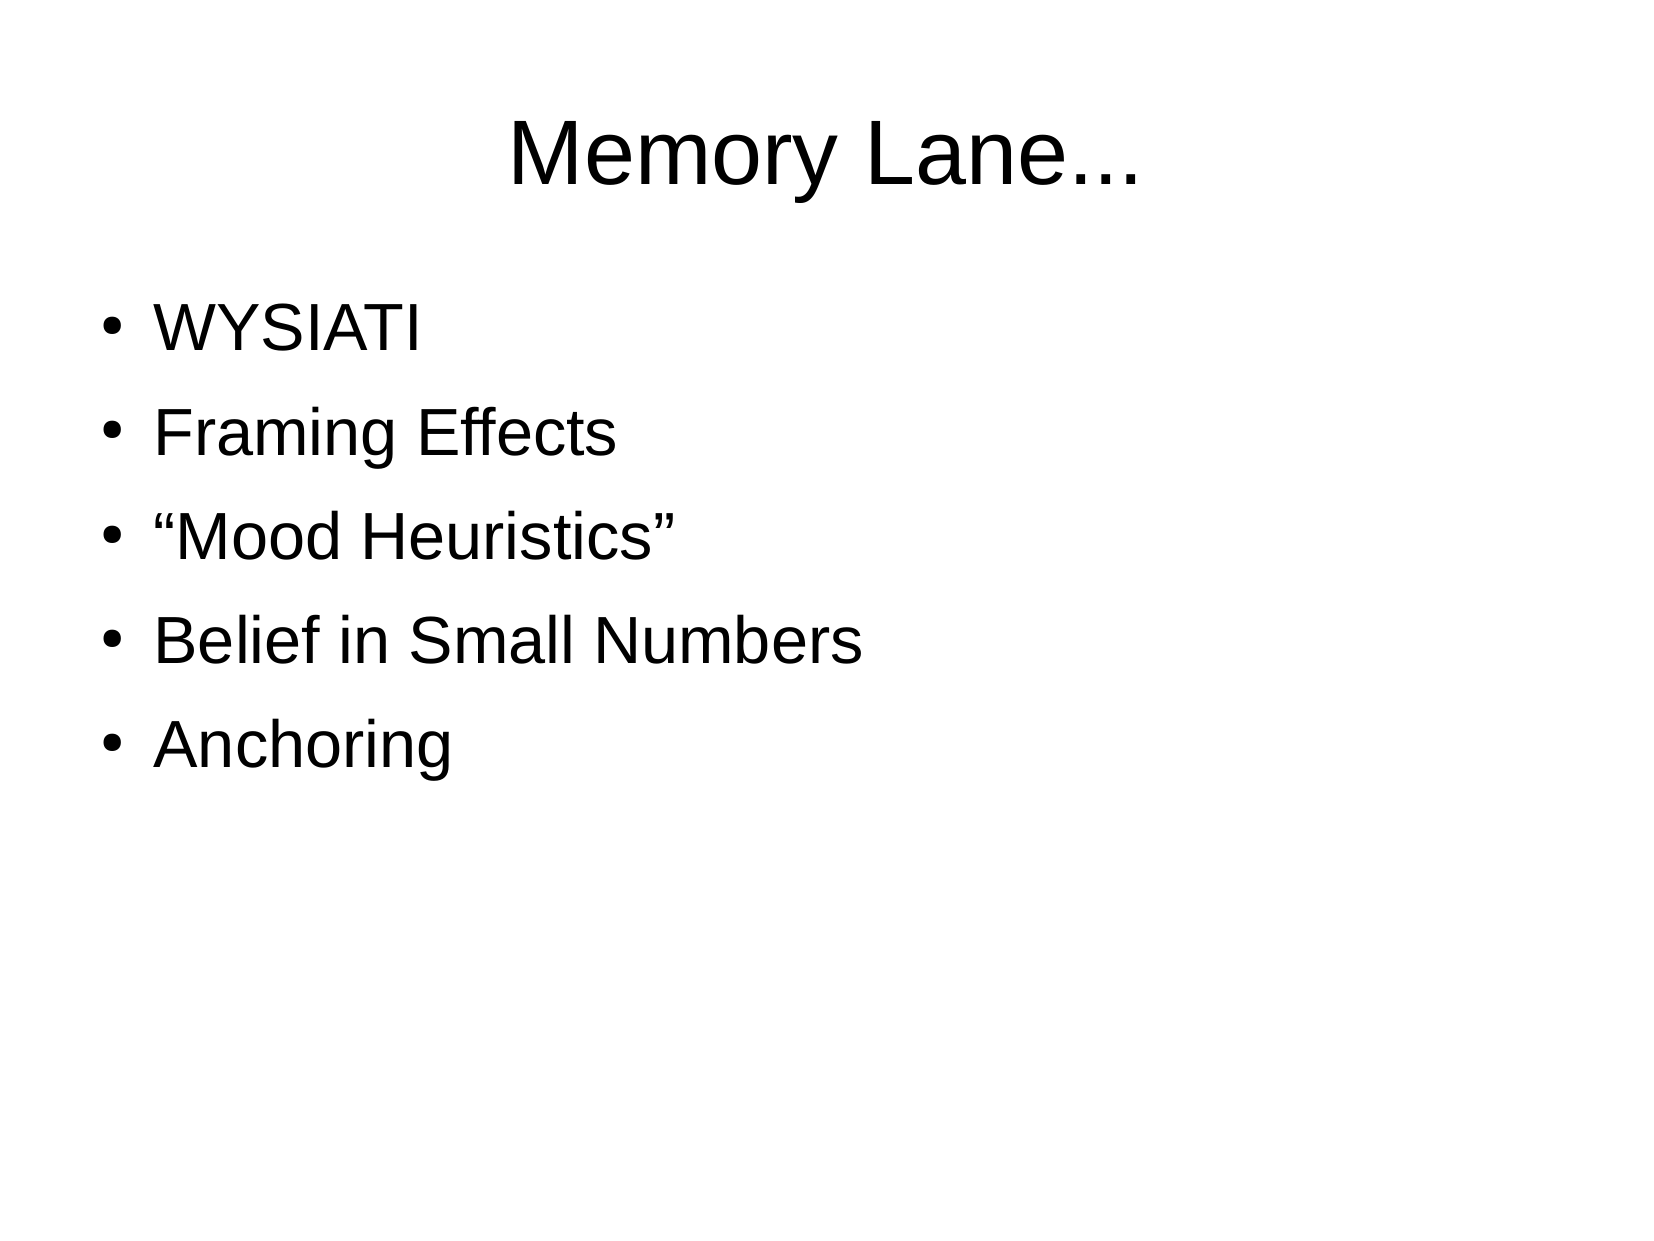

# Memory Lane...
WYSIATI
Framing Effects
“Mood Heuristics”
Belief in Small Numbers
Anchoring